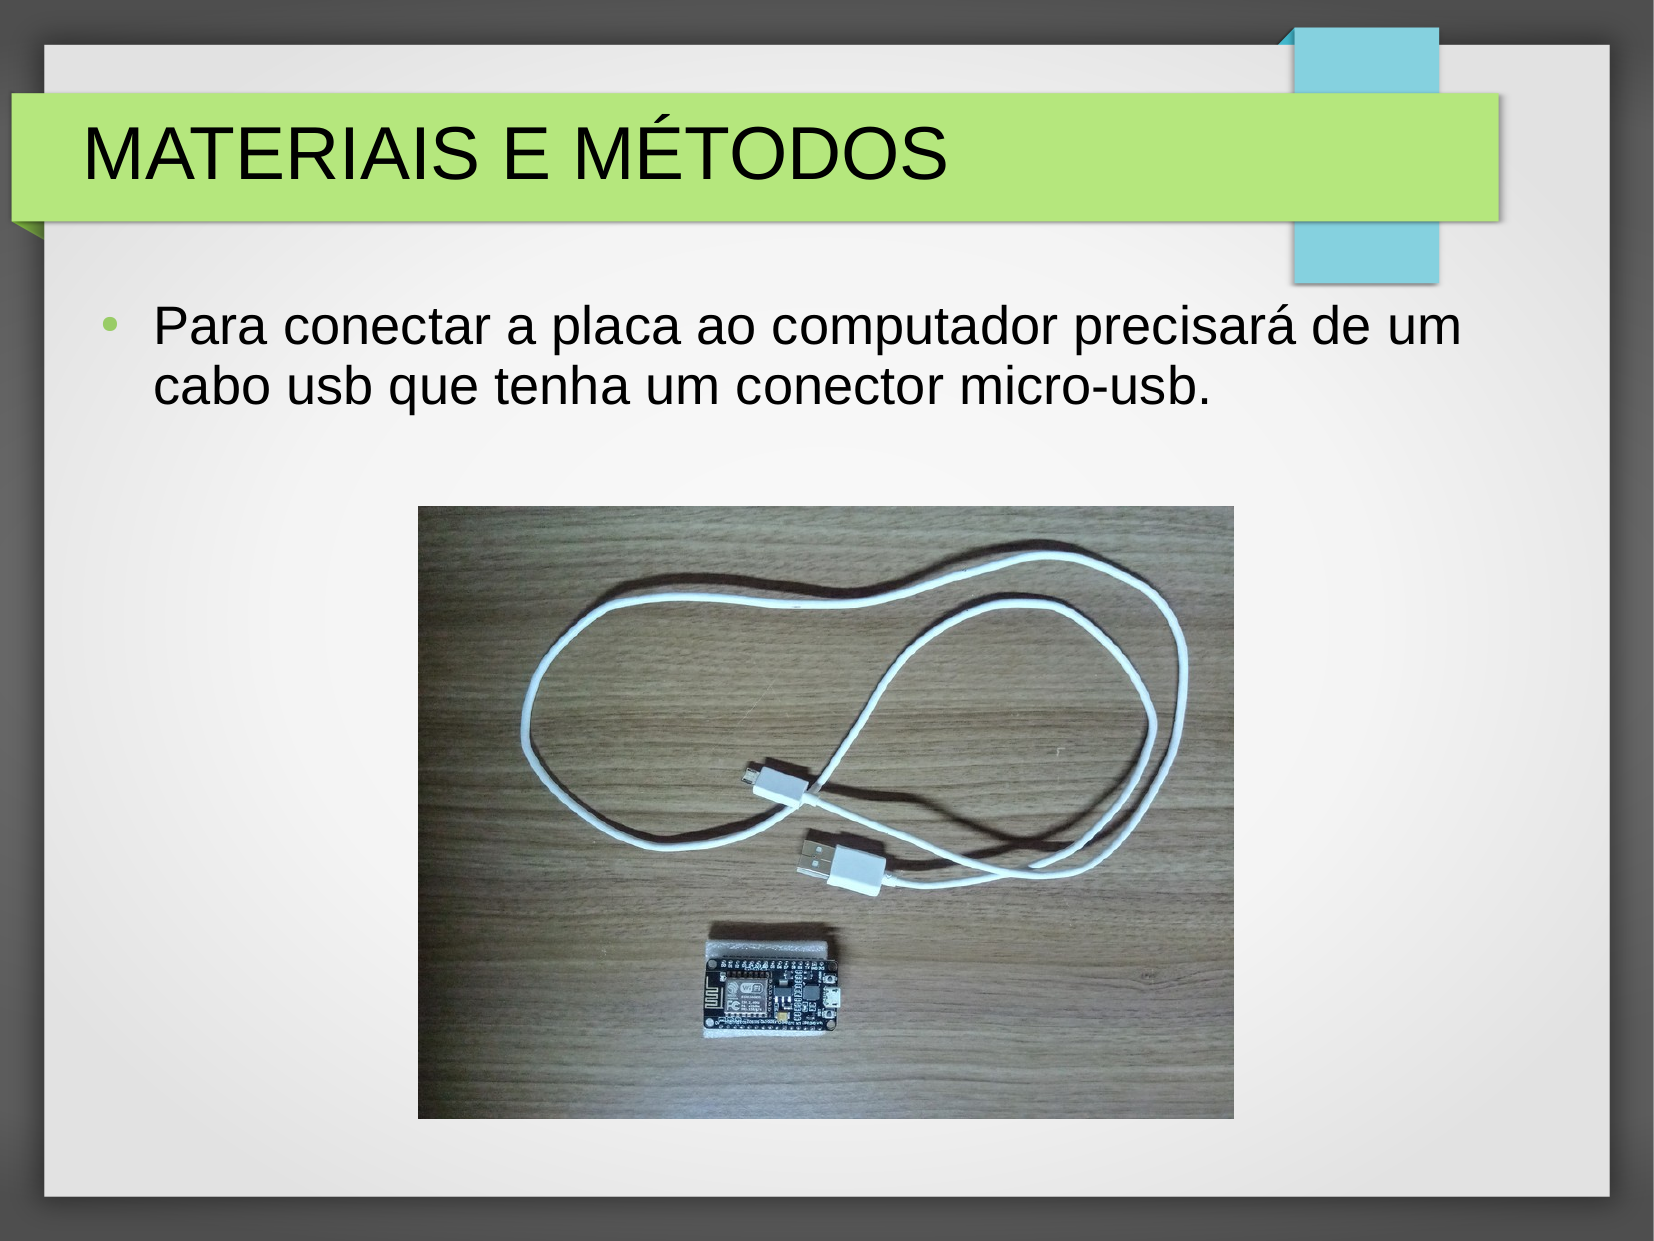

# MATERIAIS E MÉTODOS
Para conectar a placa ao computador precisará de um cabo usb que tenha um conector micro-usb.